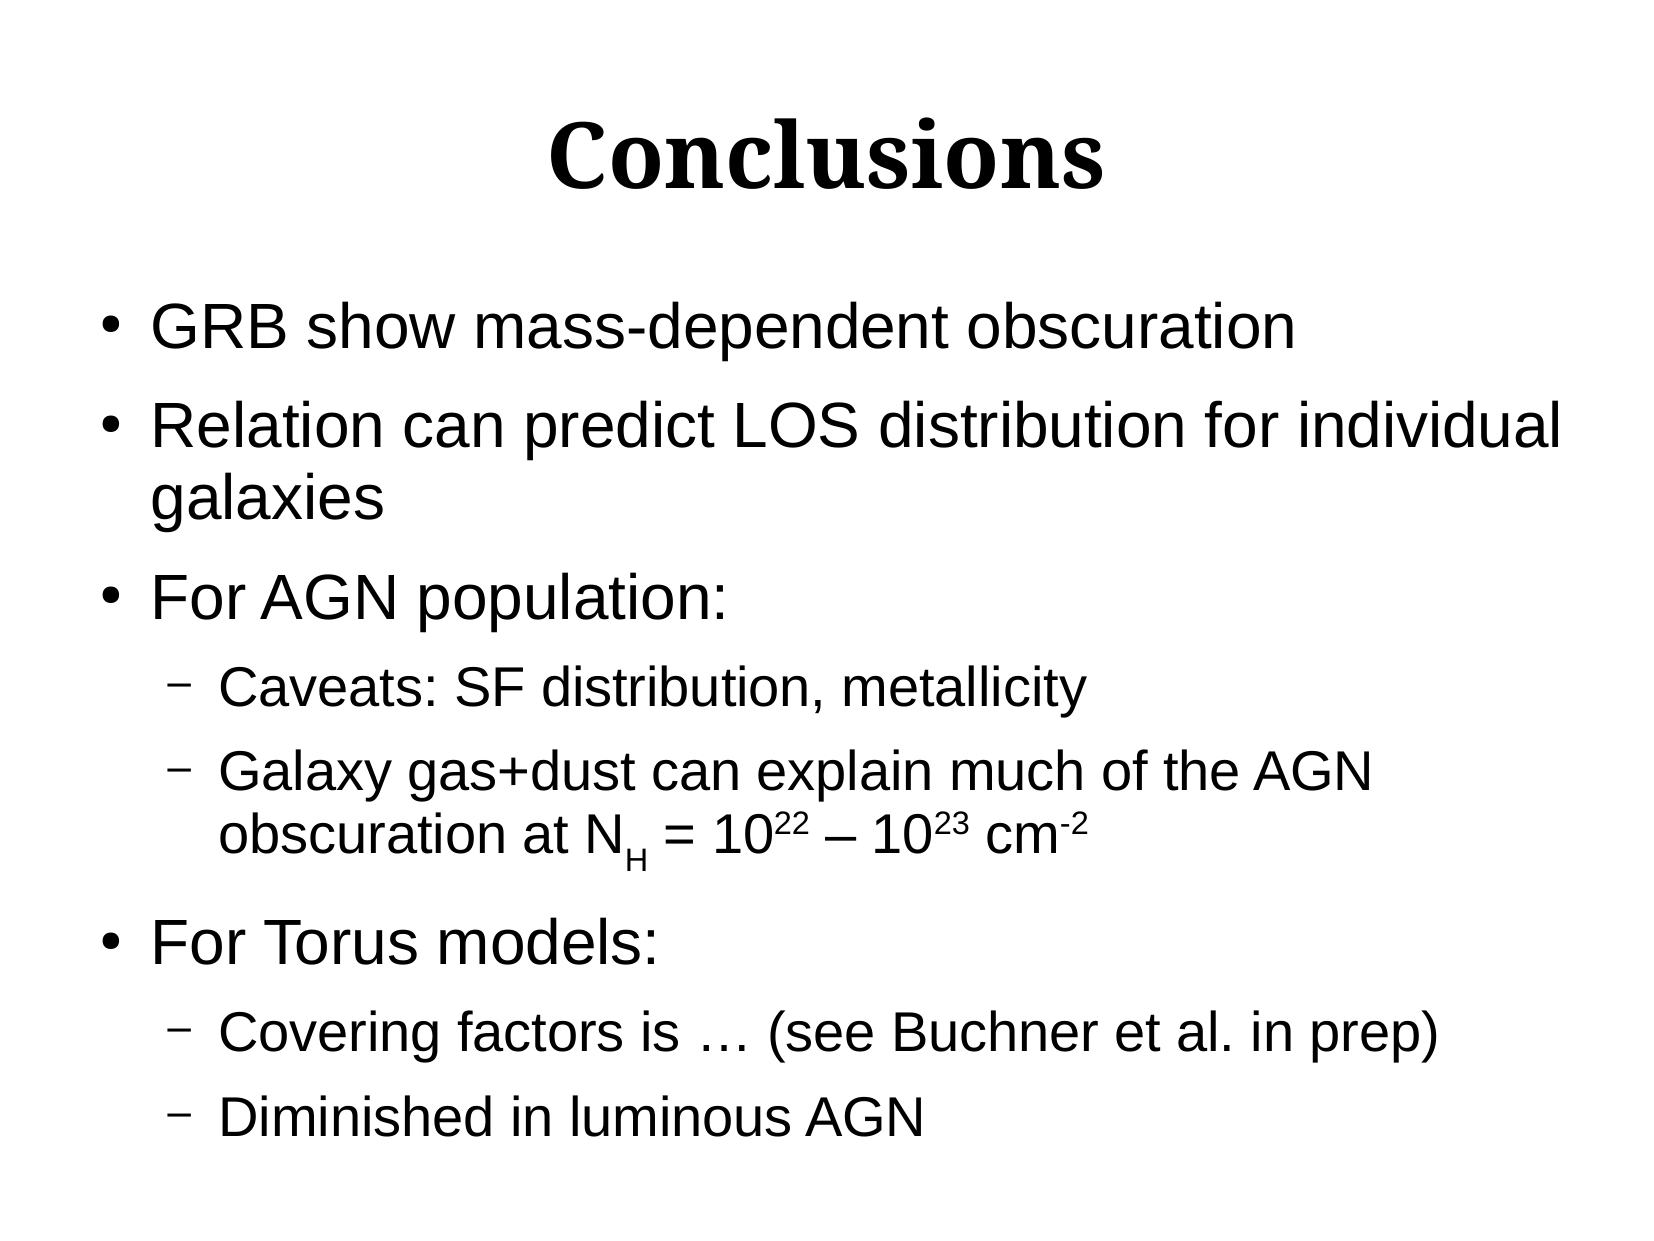

# Conclusions
GRB show mass-dependent obscuration
Relation can predict LOS distribution for individual galaxies
For AGN population:
Caveats: SF distribution, metallicity
Galaxy gas+dust can explain much of the AGN obscuration at NH = 1022 – 1023 cm-2
For Torus models:
Covering factors is … (see Buchner et al. in prep)
Diminished in luminous AGN